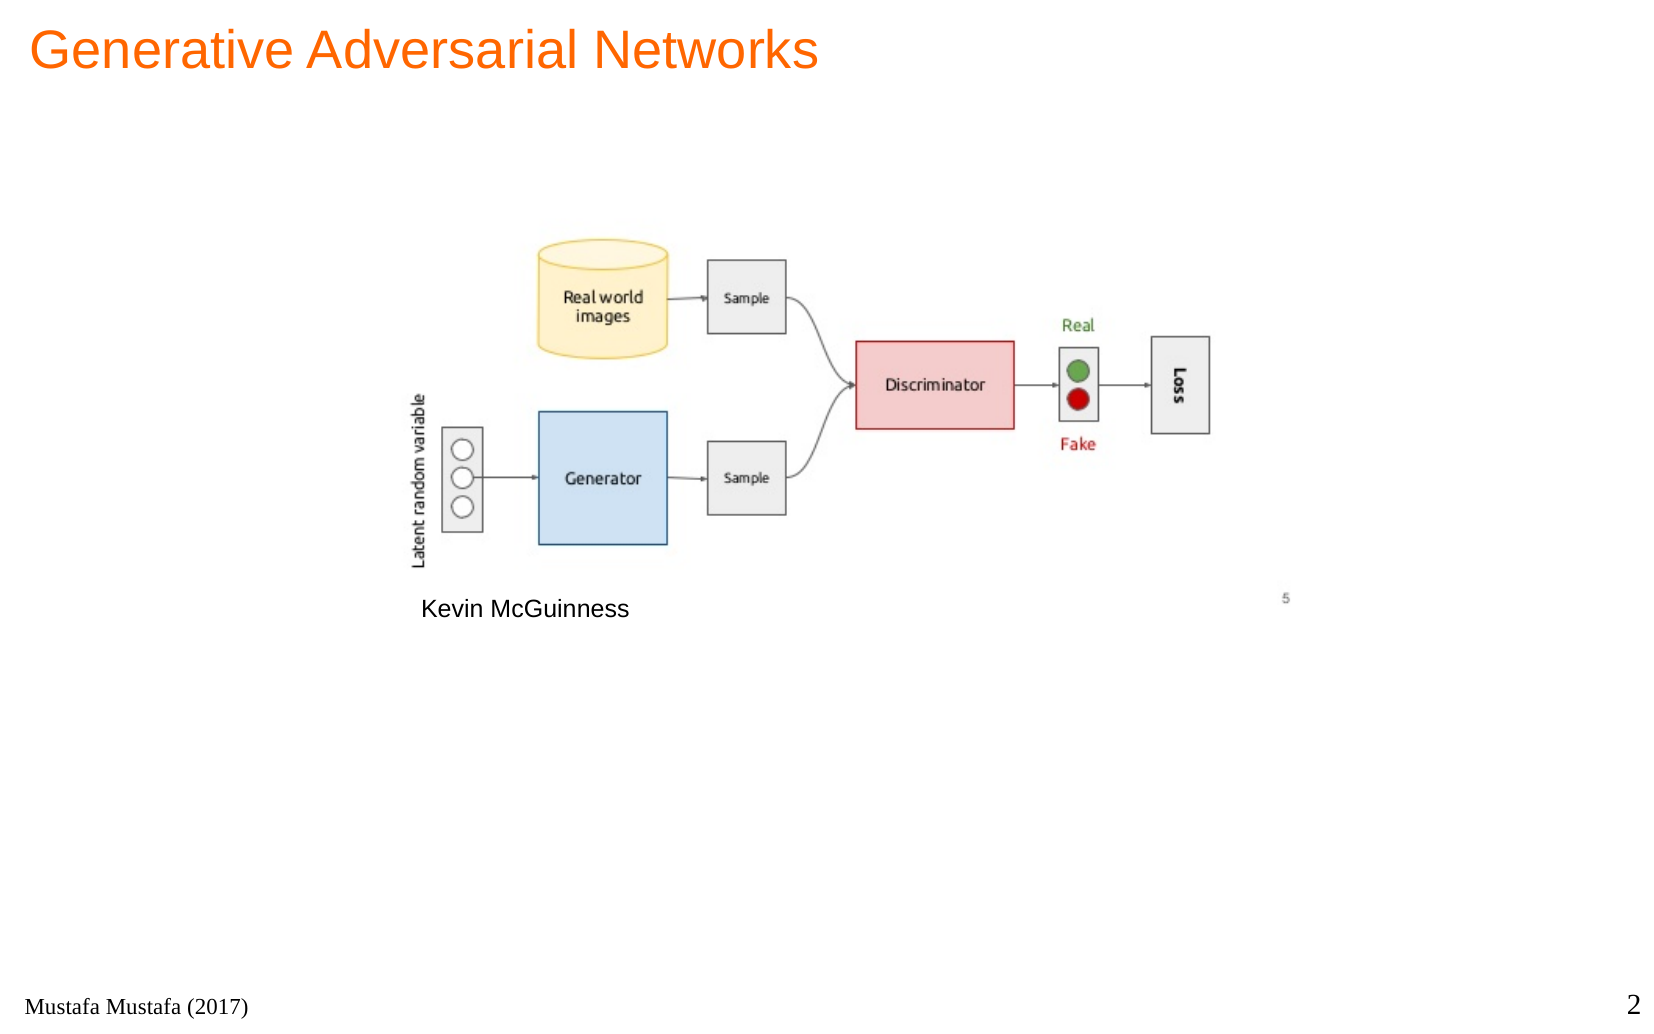

# Generative Adversarial Networks
Kevin McGuinness
2
Mustafa Mustafa (2017)